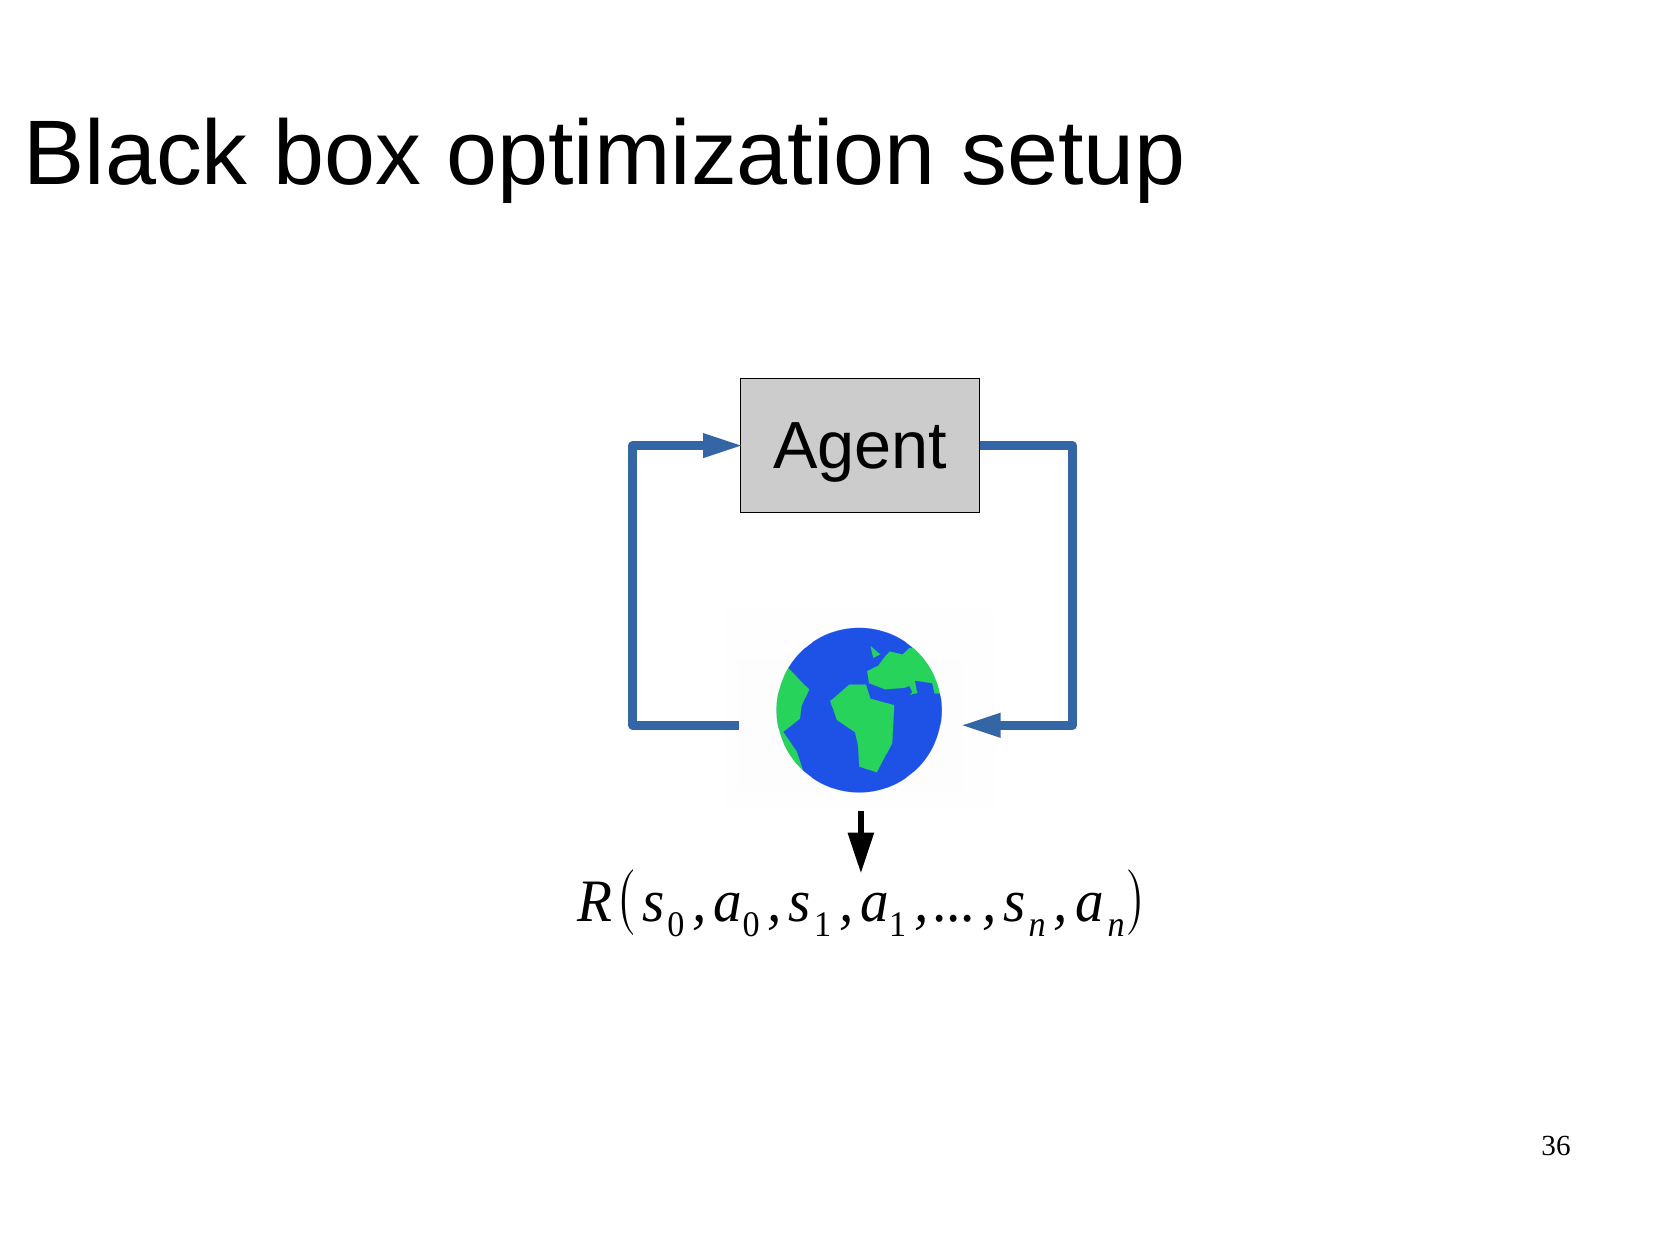

# Black box optimization setup
Agent
36